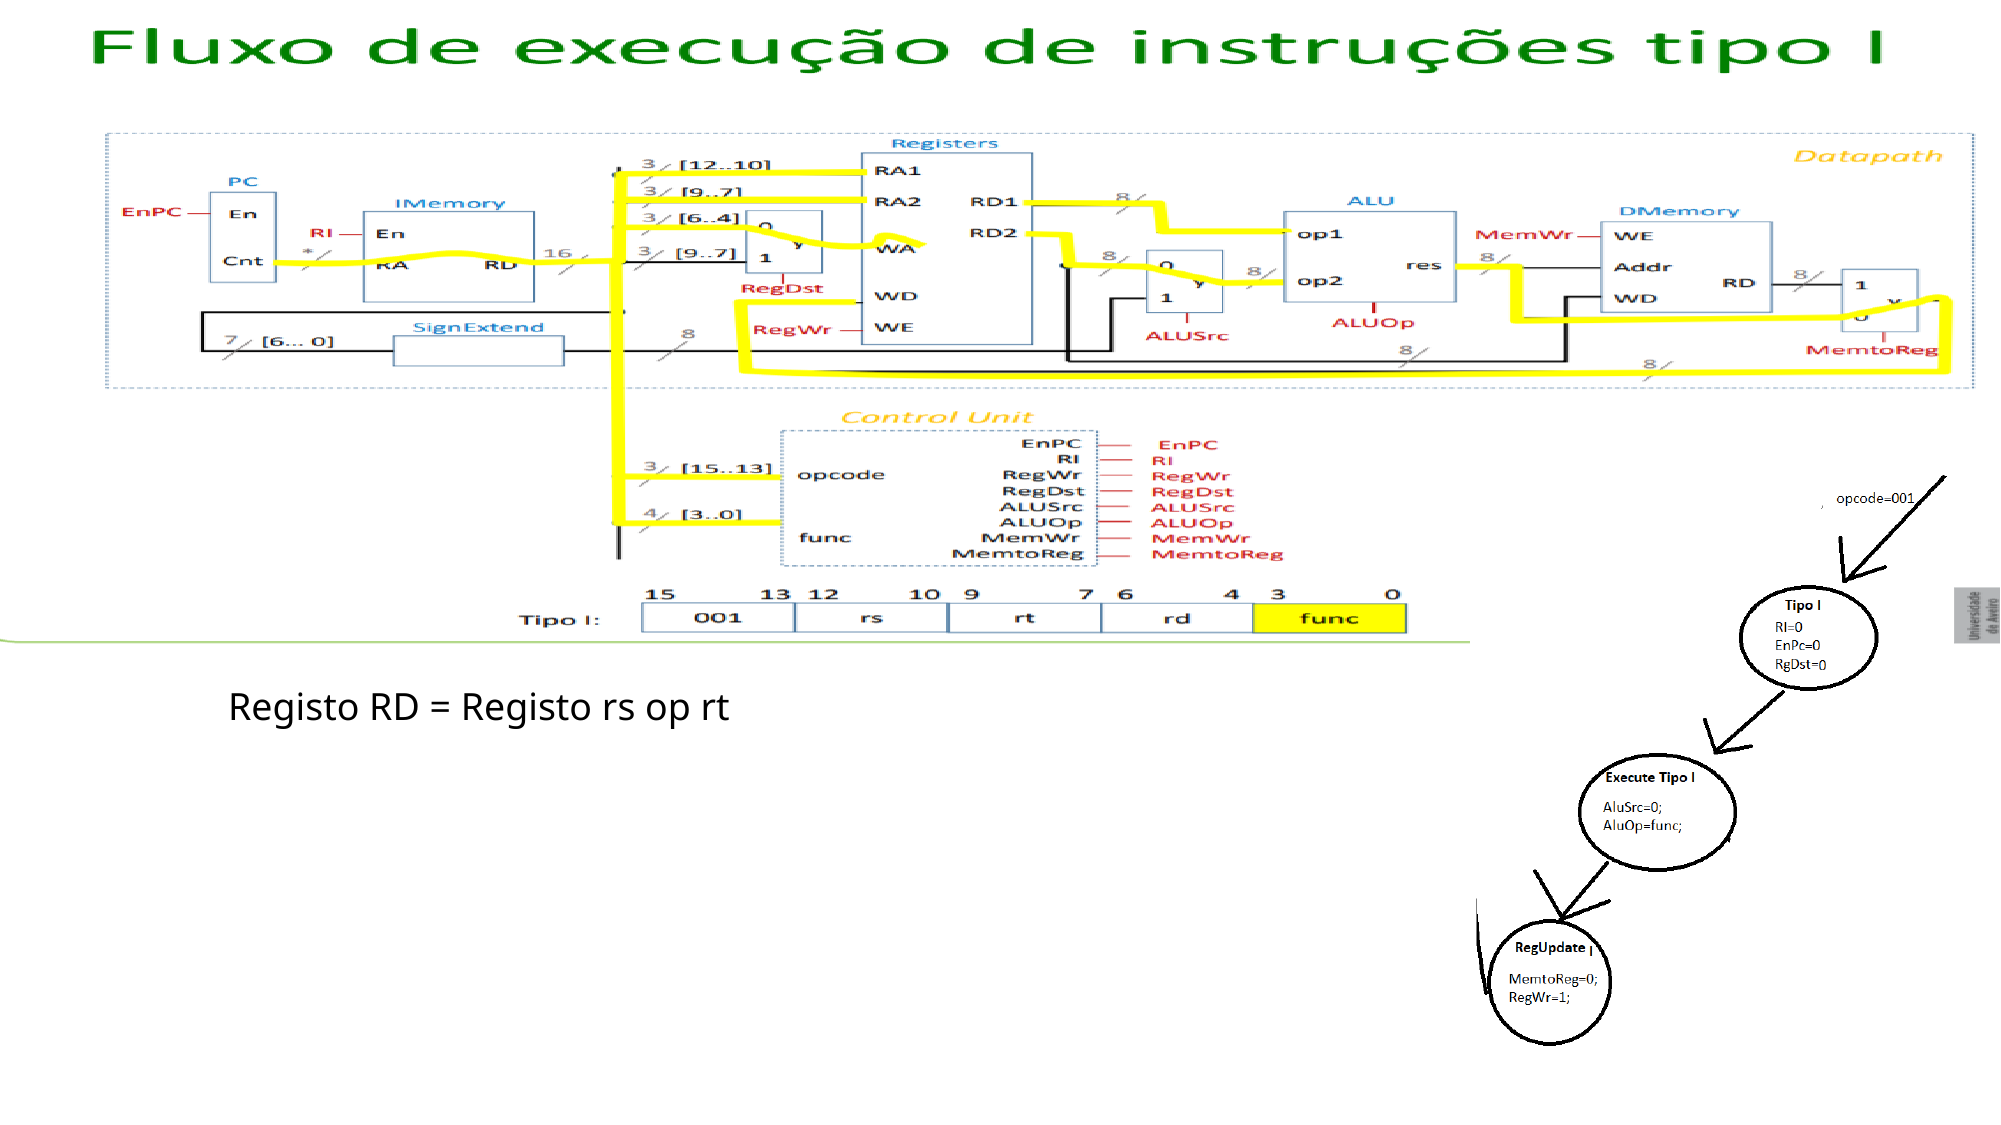

Registo RD = Registo rs op rt